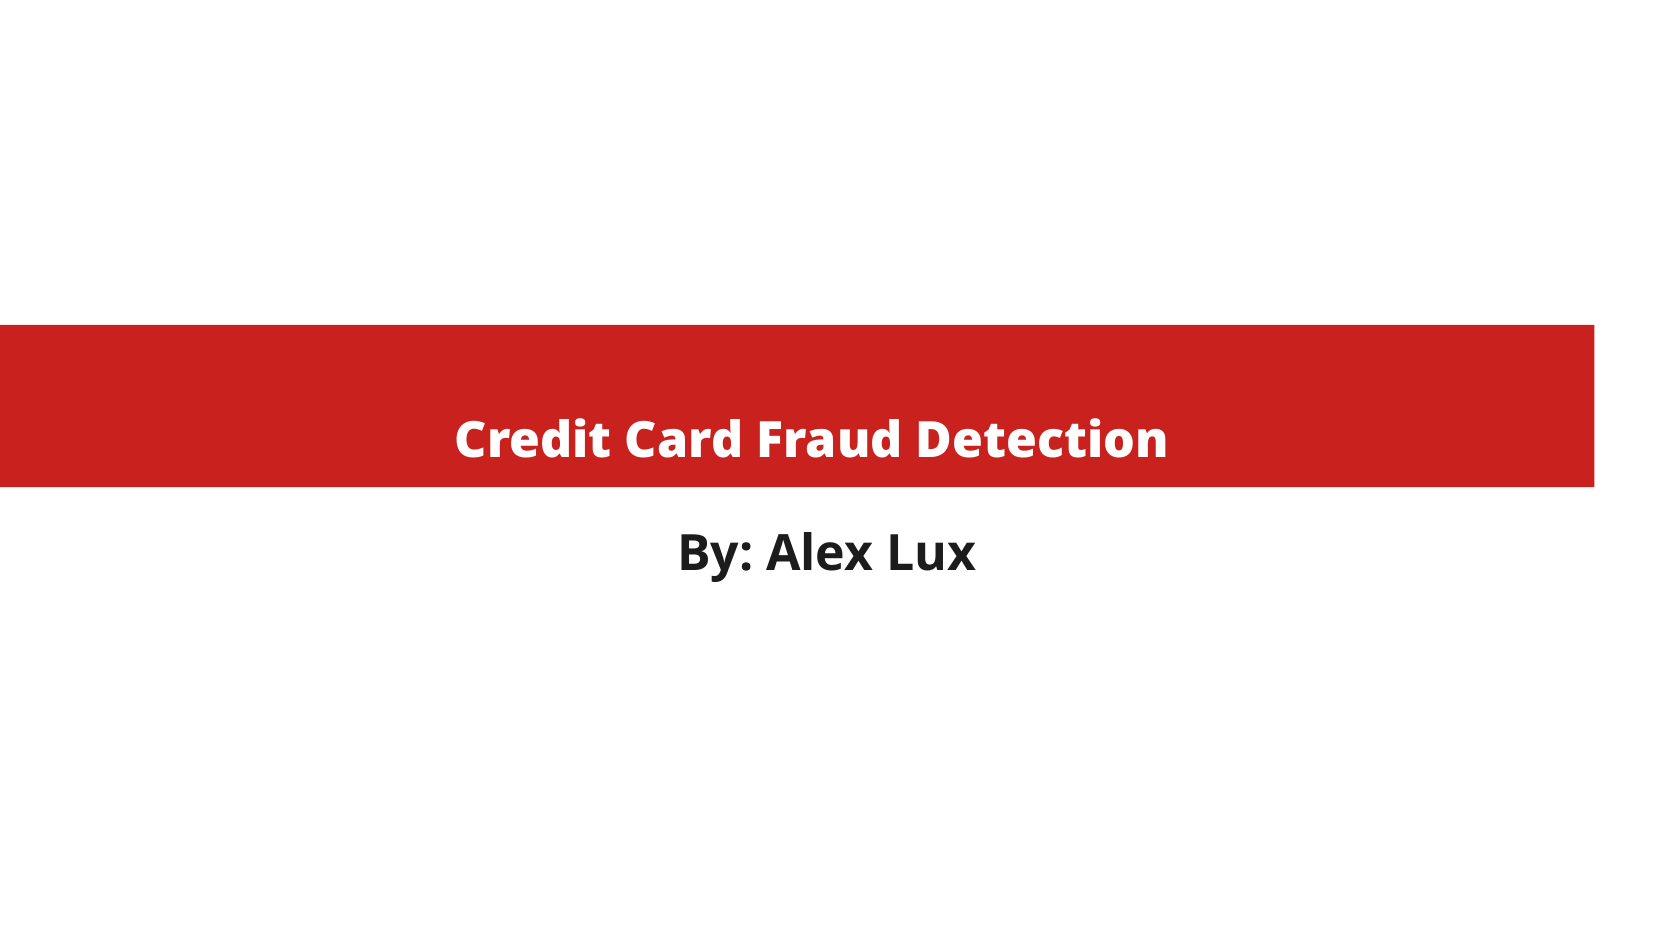

# Credit Card Fraud Detection
By: Alex Lux